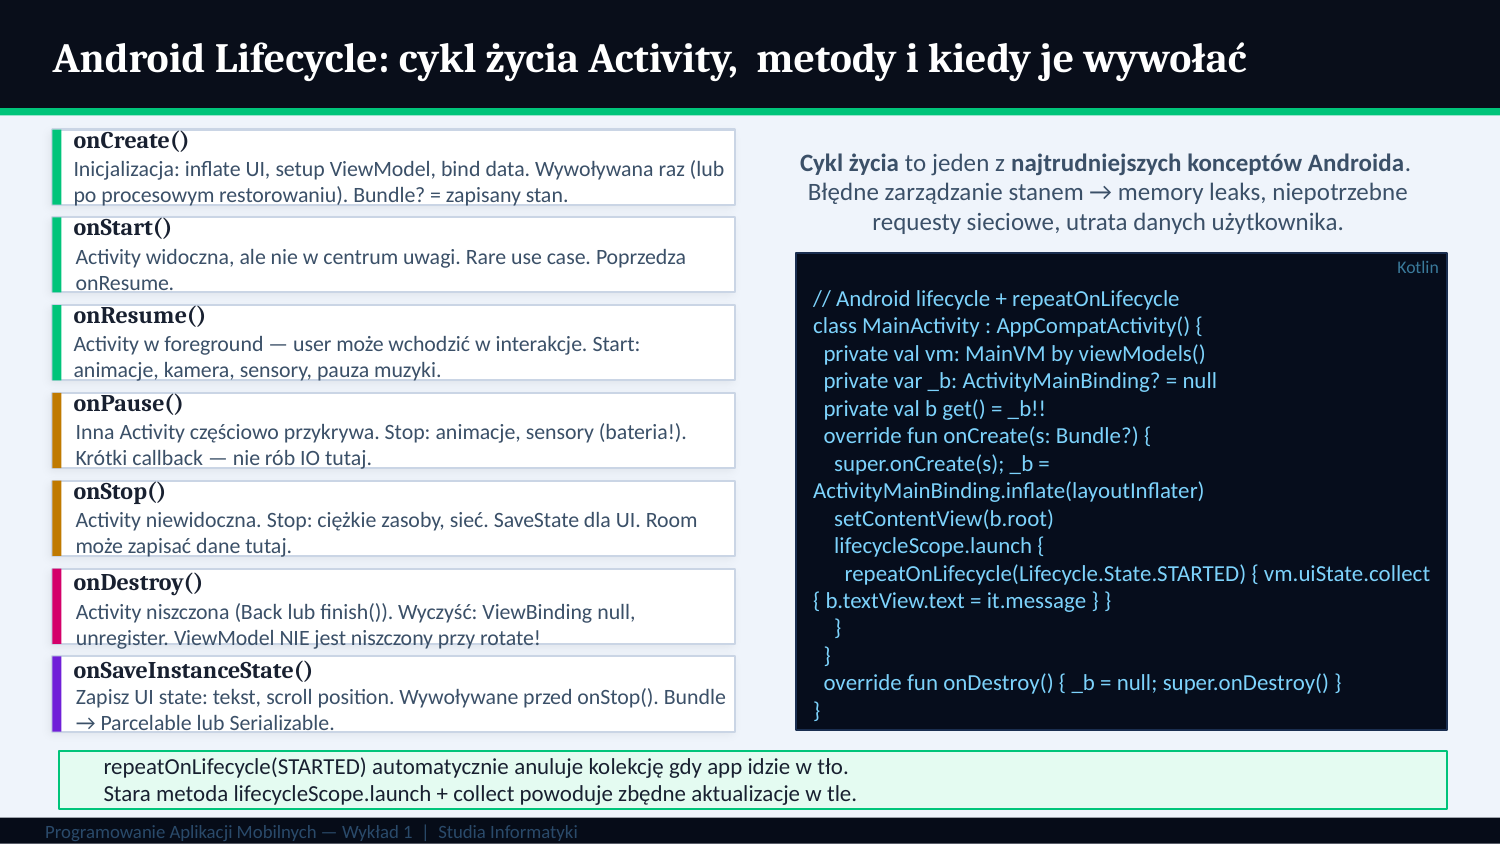

Android Lifecycle: cykl życia Activity,  metody i kiedy je wywołać
onCreate()
Inicjalizacja: inflate UI, setup ViewModel, bind data. Wywoływana raz (lub po procesowym restorowaniu). Bundle? = zapisany stan.
onStart()
Activity widoczna, ale nie w centrum uwagi. Rare use case. Poprzedza onResume.
onResume()
Activity w foreground — user może wchodzić w interakcje. Start: animacje, kamera, sensory, pauza muzyki.
onPause()
Inna Activity częściowo przykrywa. Stop: animacje, sensory (bateria!). Krótki callback — nie rób IO tutaj.
onStop()
Activity niewidoczna. Stop: ciężkie zasoby, sieć. SaveState dla UI. Room może zapisać dane tutaj.
onDestroy()
Activity niszczona (Back lub finish()). Wyczyść: ViewBinding null, unregister. ViewModel NIE jest niszczony przy rotate!
onSaveInstanceState()
Zapisz UI state: tekst, scroll position. Wywoływane przed onStop(). Bundle → Parcelable lub Serializable.
Cykl życia to jeden z najtrudniejszych konceptów Androida.
Błędne zarządzanie stanem → memory leaks, niepotrzebne requesty sieciowe, utrata danych użytkownika.
Kotlin
// Android lifecycle + repeatOnLifecycle
class MainActivity : AppCompatActivity() {
  private val vm: MainVM by viewModels()
  private var _b: ActivityMainBinding? = null
  private val b get() = _b!!
  override fun onCreate(s: Bundle?) {
    super.onCreate(s); _b = ActivityMainBinding.inflate(layoutInflater)
    setContentView(b.root)
    lifecycleScope.launch {
      repeatOnLifecycle(Lifecycle.State.STARTED) { vm.uiState.collect { b.textView.text = it.message } }
    }
  }
  override fun onDestroy() { _b = null; super.onDestroy() }
}
repeatOnLifecycle(STARTED) automatycznie anuluje kolekcję gdy app idzie w tło.
Stara metoda lifecycleScope.launch + collect powoduje zbędne aktualizacje w tle.
Programowanie Aplikacji Mobilnych — Wykład 1 | Studia Informatyki